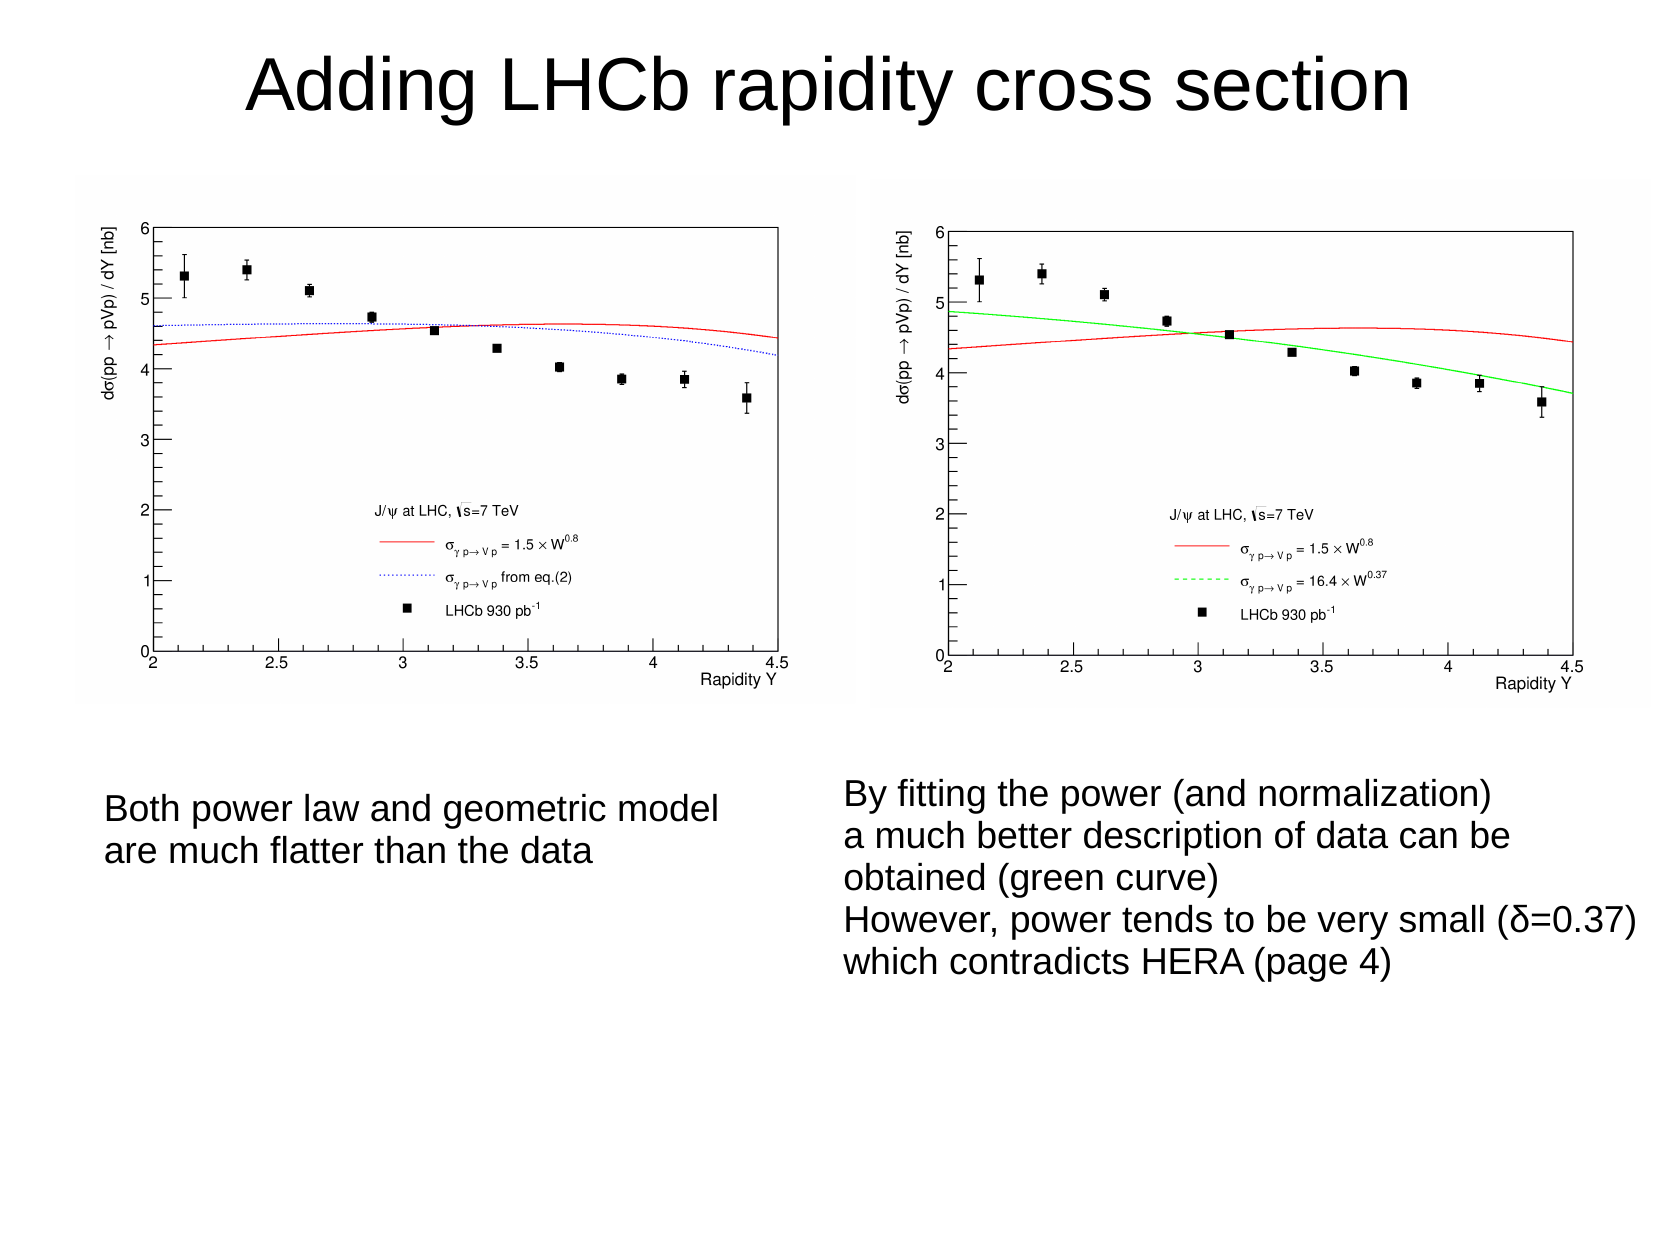

# Adding LHCb rapidity cross section
By fitting the power (and normalization)
a much better description of data can be
obtained (green curve)
However, power tends to be very small (δ=0.37)
which contradicts HERA (page 4)
Both power law and geometric model
are much flatter than the data